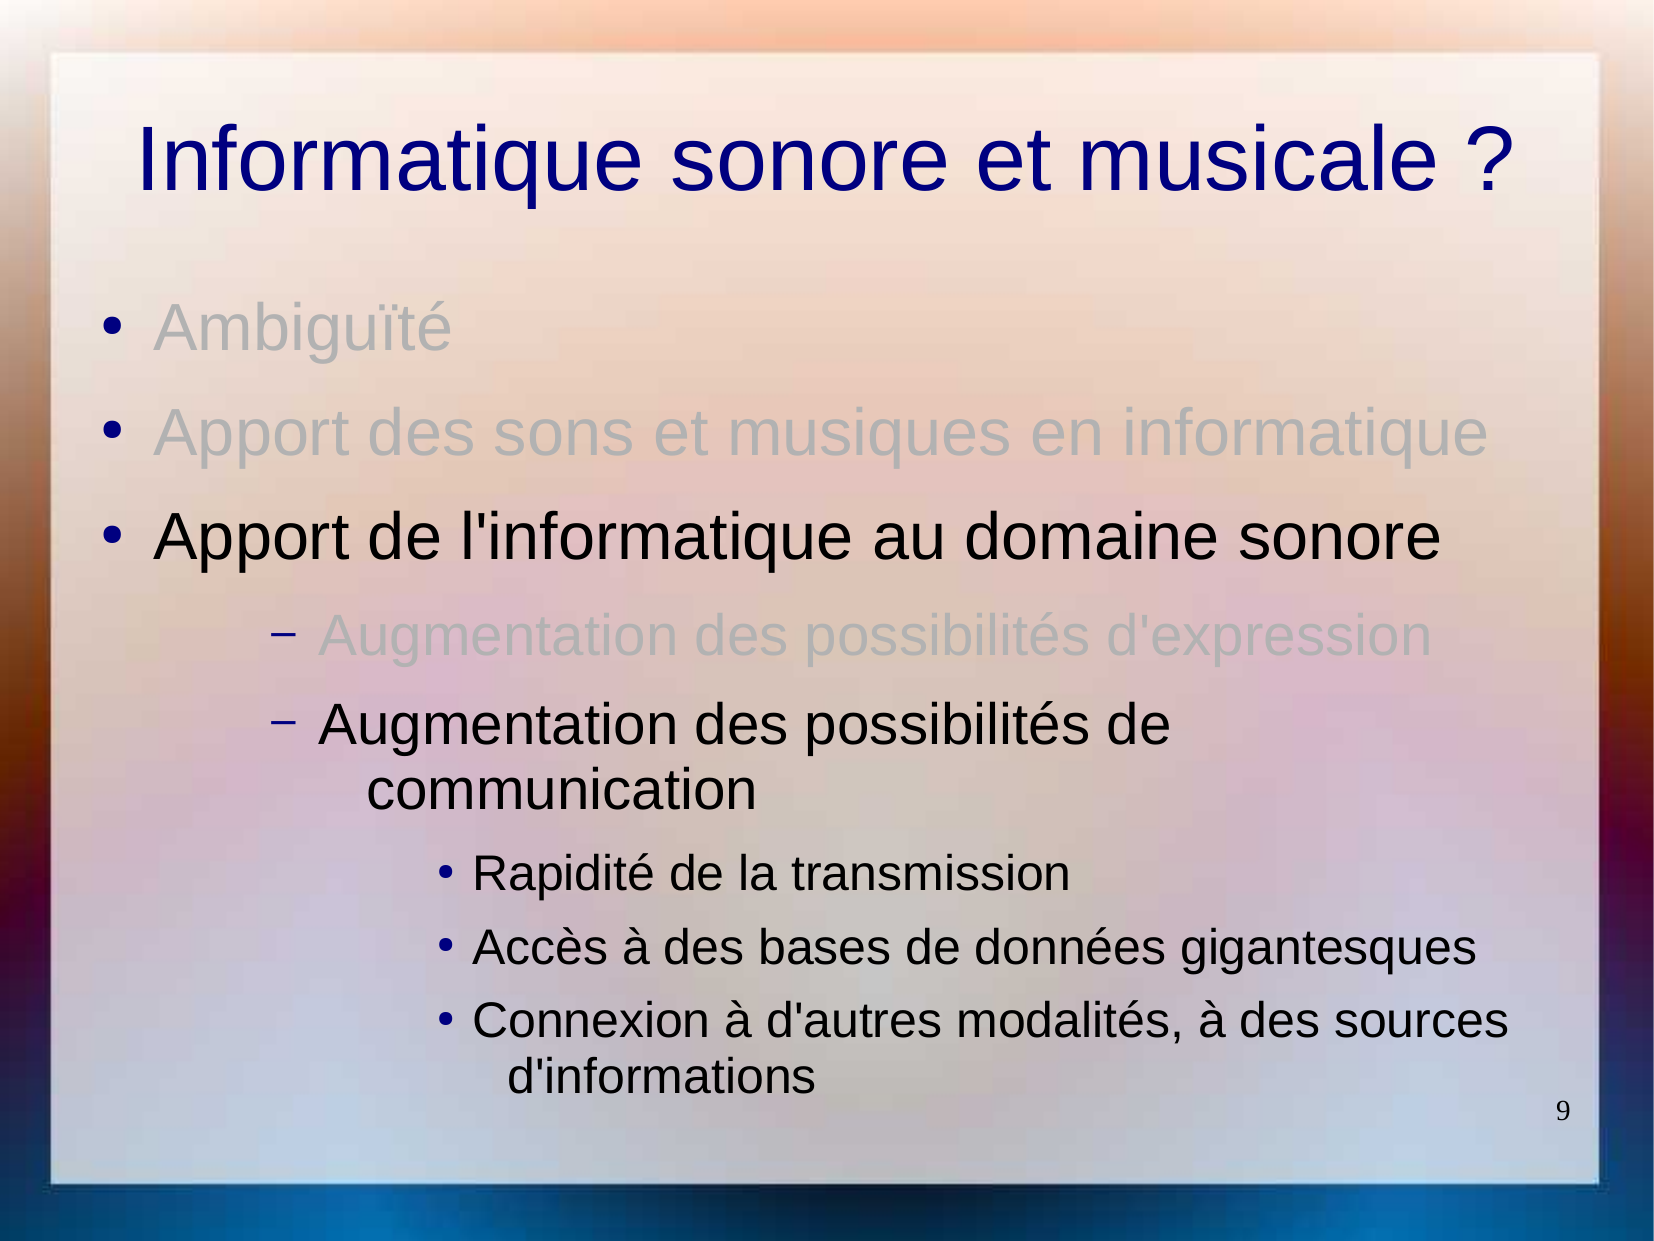

# Informatique sonore et musicale ?
Ambiguïté
Apport des sons et musiques en informatique
Apport de l'informatique au domaine sonore
Augmentation des possibilités d'expression
Augmentation des possibilités de communication
Rapidité de la transmission
Accès à des bases de données gigantesques
Connexion à d'autres modalités, à des sources d'informations
9